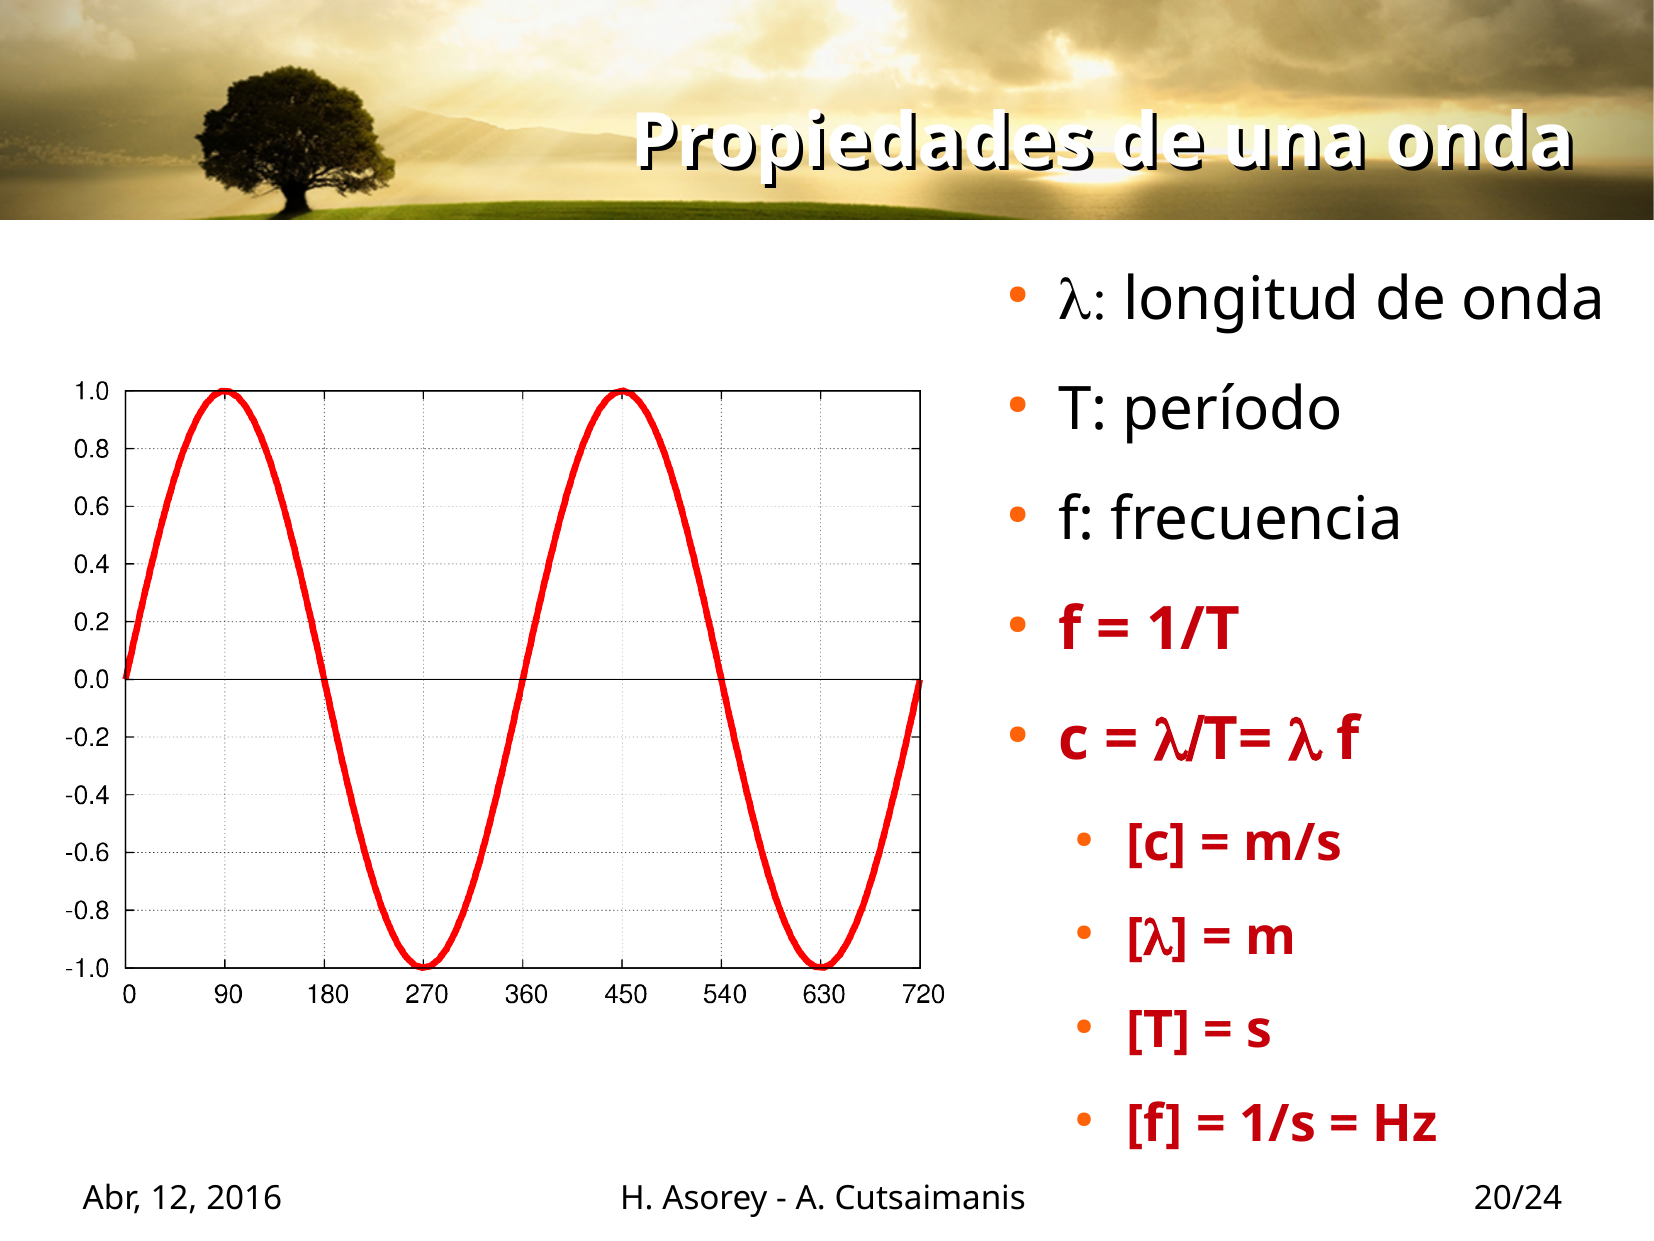

# Propiedades de una onda
l: longitud de onda
T: período
f: frecuencia
f = 1/T
c = l/T= l f
[c] = m/s
[l] = m
[T] = s
[f] = 1/s = Hz
Abr, 12, 2016
H. Asorey - A. Cutsaimanis
20